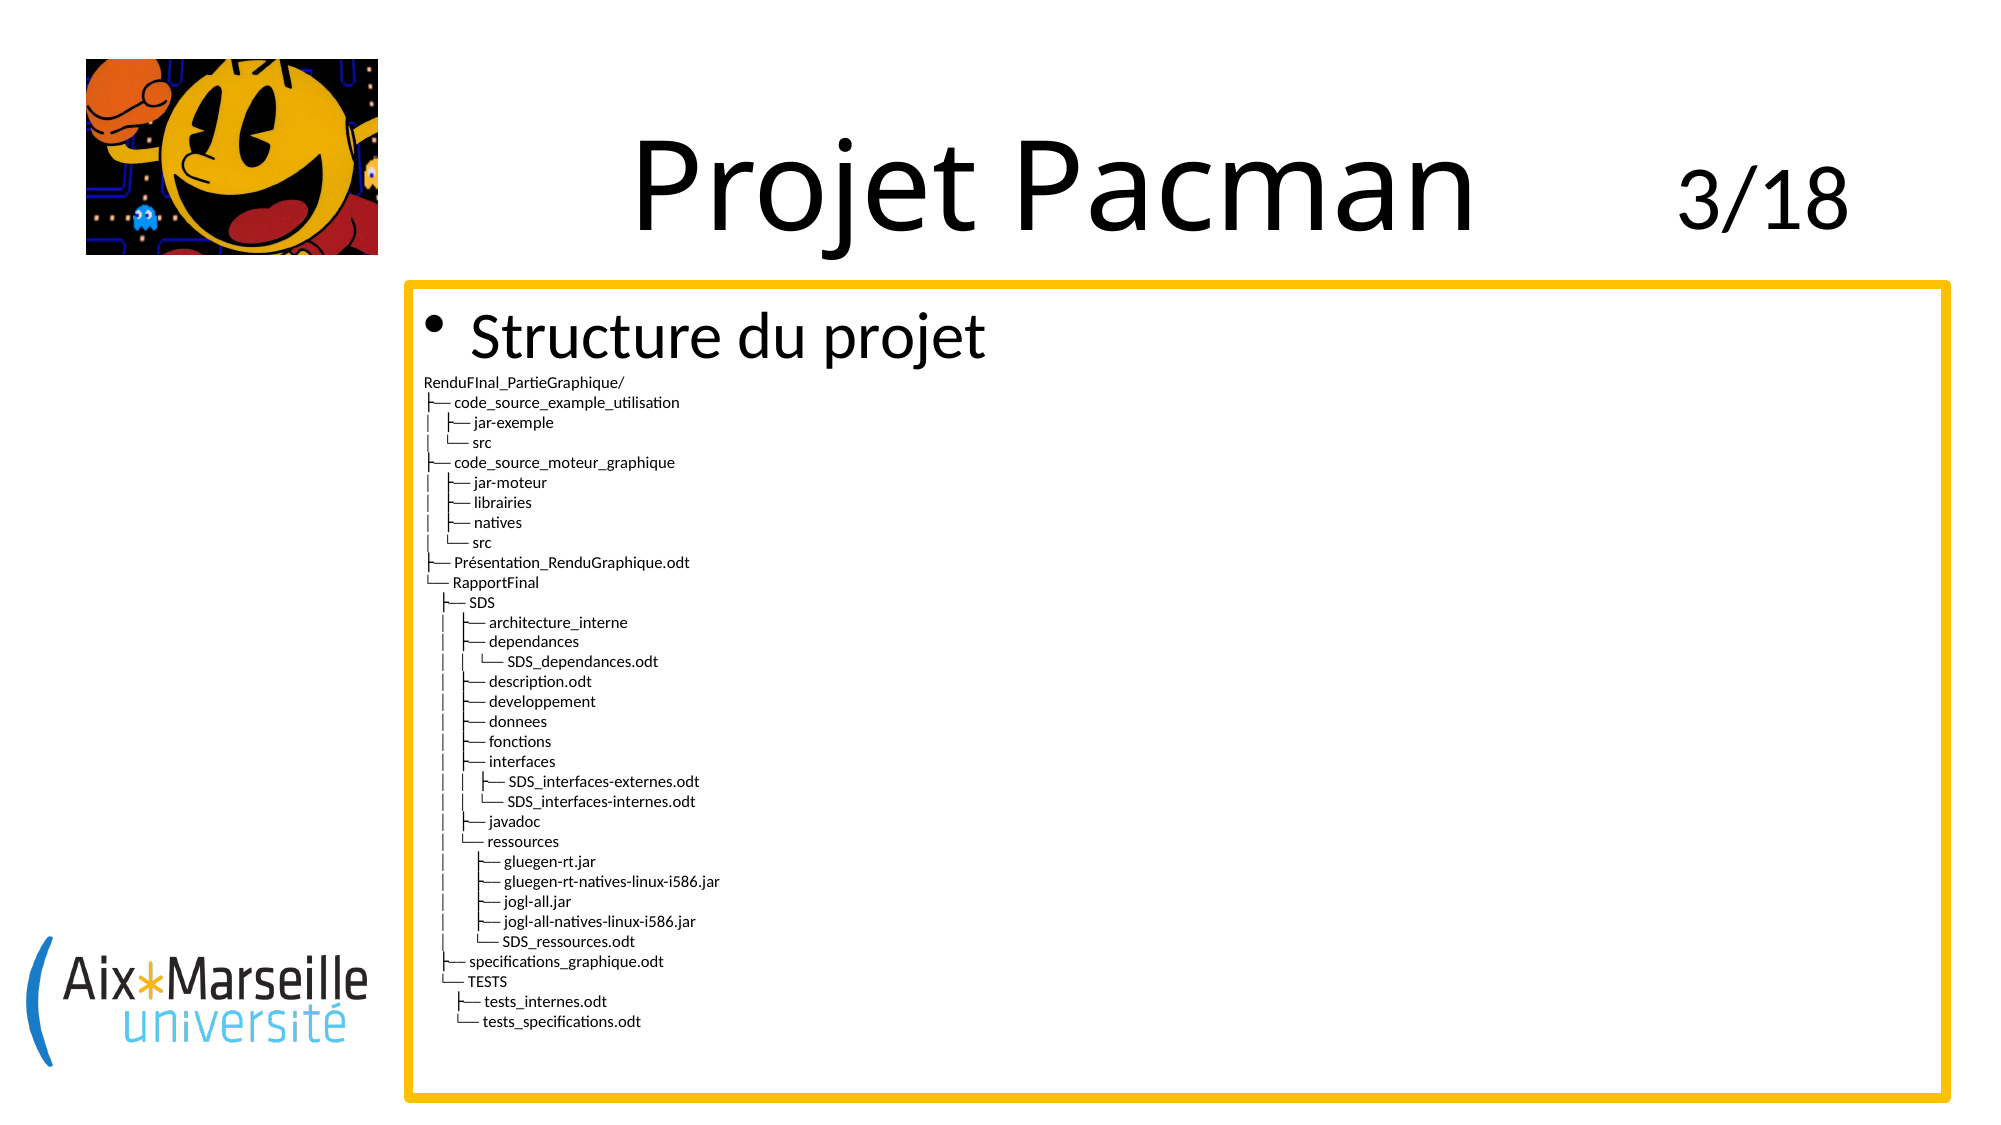

# Projet Pacman
Structure du projet
RenduFInal_PartieGraphique/
├── code_source_example_utilisation
│   ├── jar-exemple
│   └── src
├── code_source_moteur_graphique
│   ├── jar-moteur
│   ├── librairies
│   ├── natives
│   └── src
├── Présentation_RenduGraphique.odt
└── RapportFinal
 ├── SDS
 │   ├── architecture_interne
 │   ├── dependances
 │   │   └── SDS_dependances.odt
 │   ├── description.odt
 │   ├── developpement
 │   ├── donnees
 │   ├── fonctions
 │   ├── interfaces
 │   │   ├── SDS_interfaces-externes.odt
 │   │   └── SDS_interfaces-internes.odt
 │   ├── javadoc
 │   └── ressources
 │   ├── gluegen-rt.jar
 │   ├── gluegen-rt-natives-linux-i586.jar
 │   ├── jogl-all.jar
 │   ├── jogl-all-natives-linux-i586.jar
 │   └── SDS_ressources.odt
 ├── specifications_graphique.odt
 └── TESTS
 ├── tests_internes.odt
 └── tests_specifications.odt